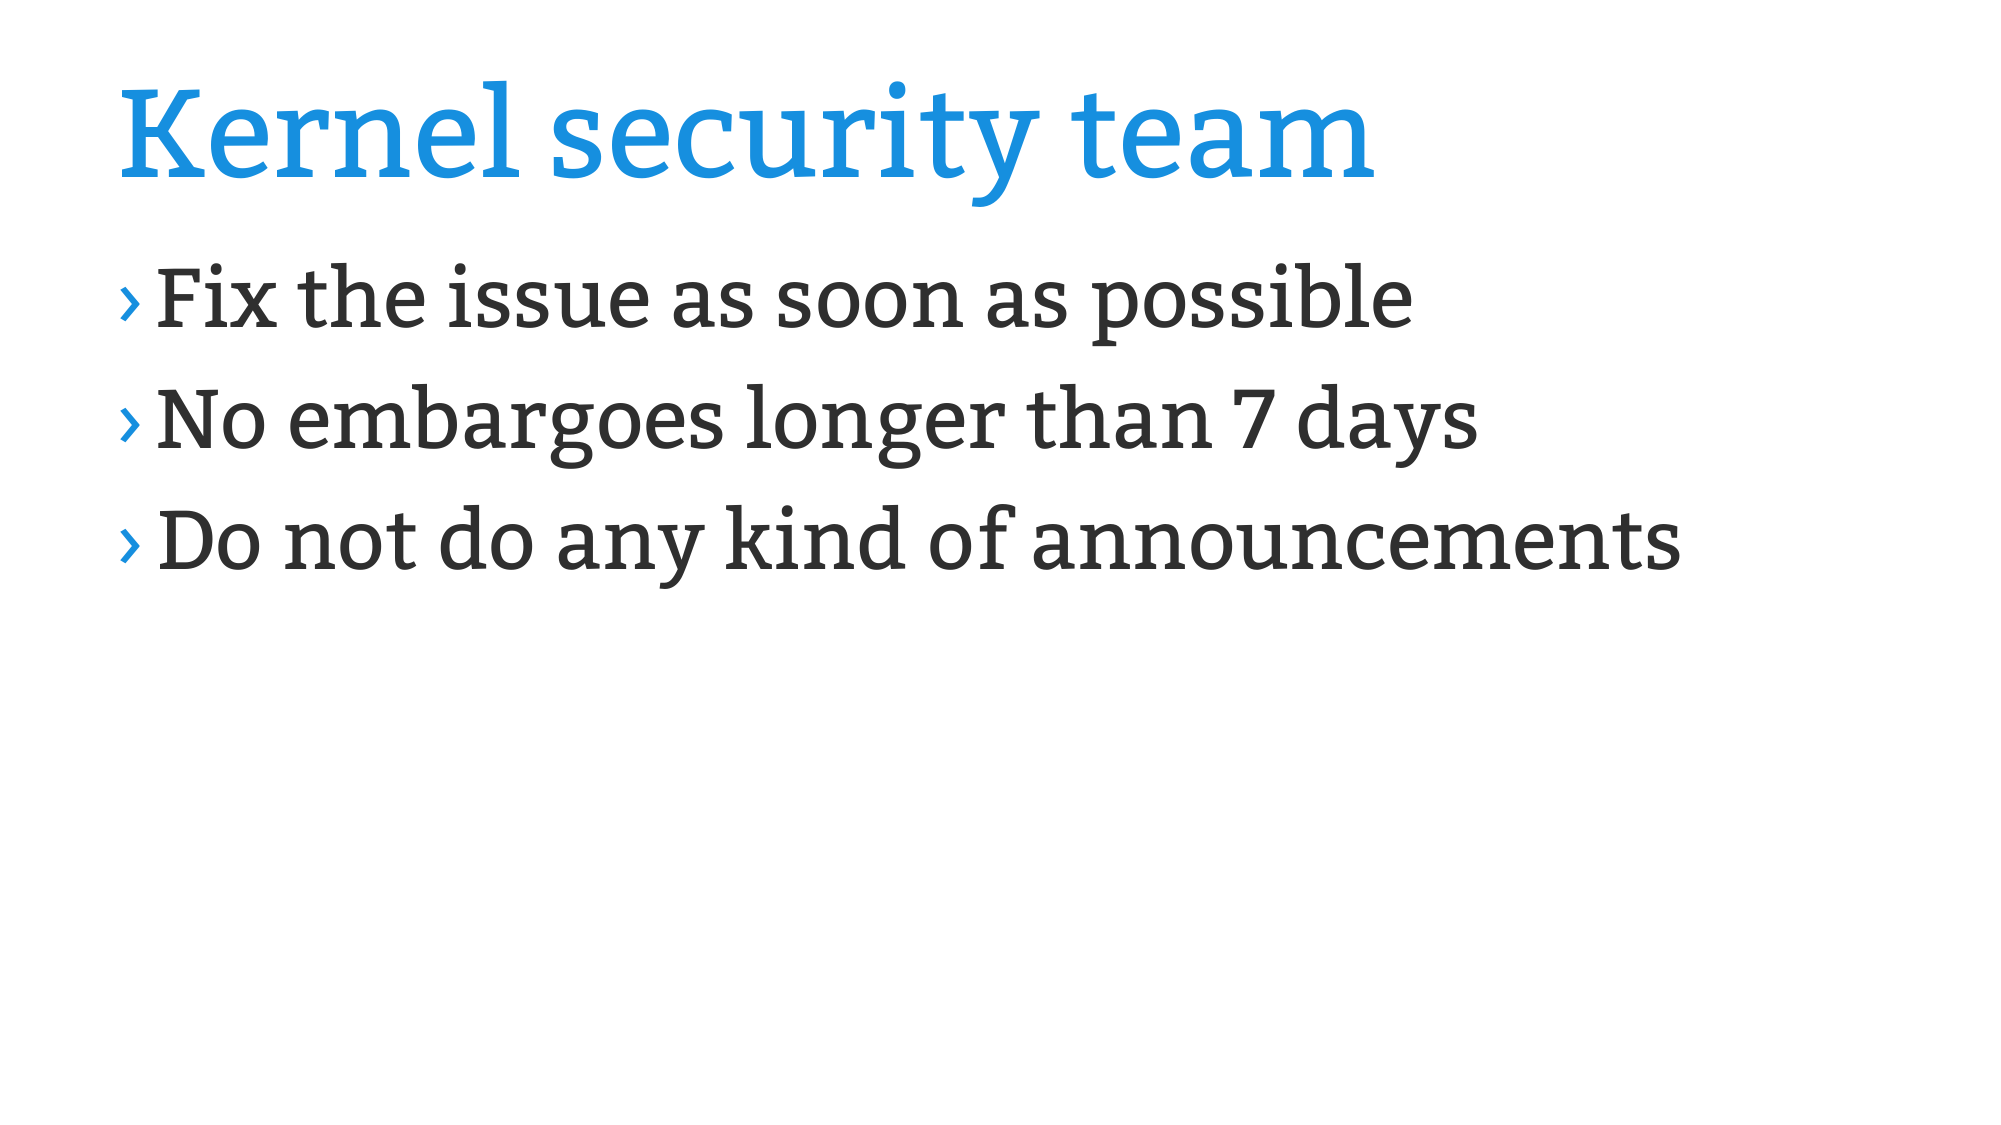

# Kernel security team
Fix the issue as soon as possible
No embargoes longer than 7 days
Do not do any kind of announcements